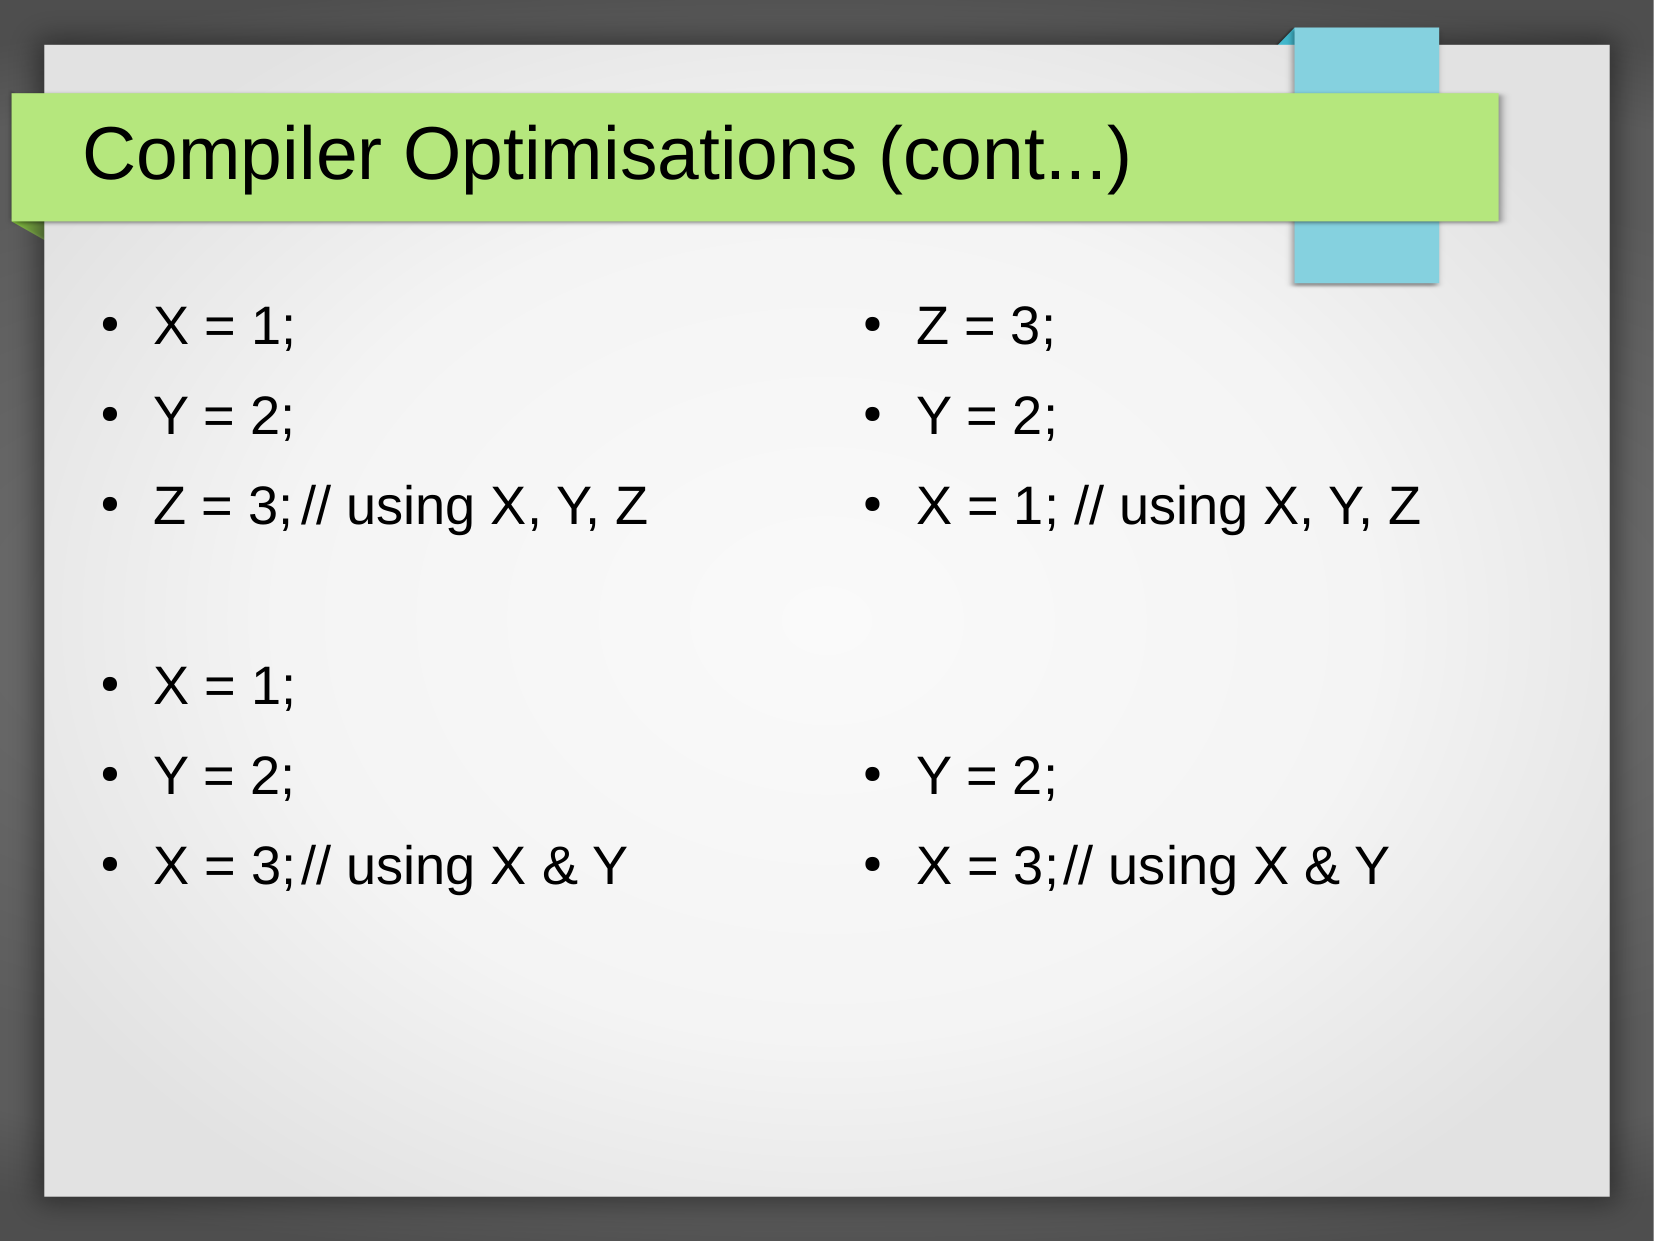

# Compiler Optimisations (cont...)
X = 1;
Y = 2;
Z = 3;	// using X, Y, Z
X = 1;
Y = 2;
X = 3;	// using X & Y
Z = 3;
Y = 2;
X = 1; // using X, Y, Z
Y = 2;
X = 3;	// using X & Y